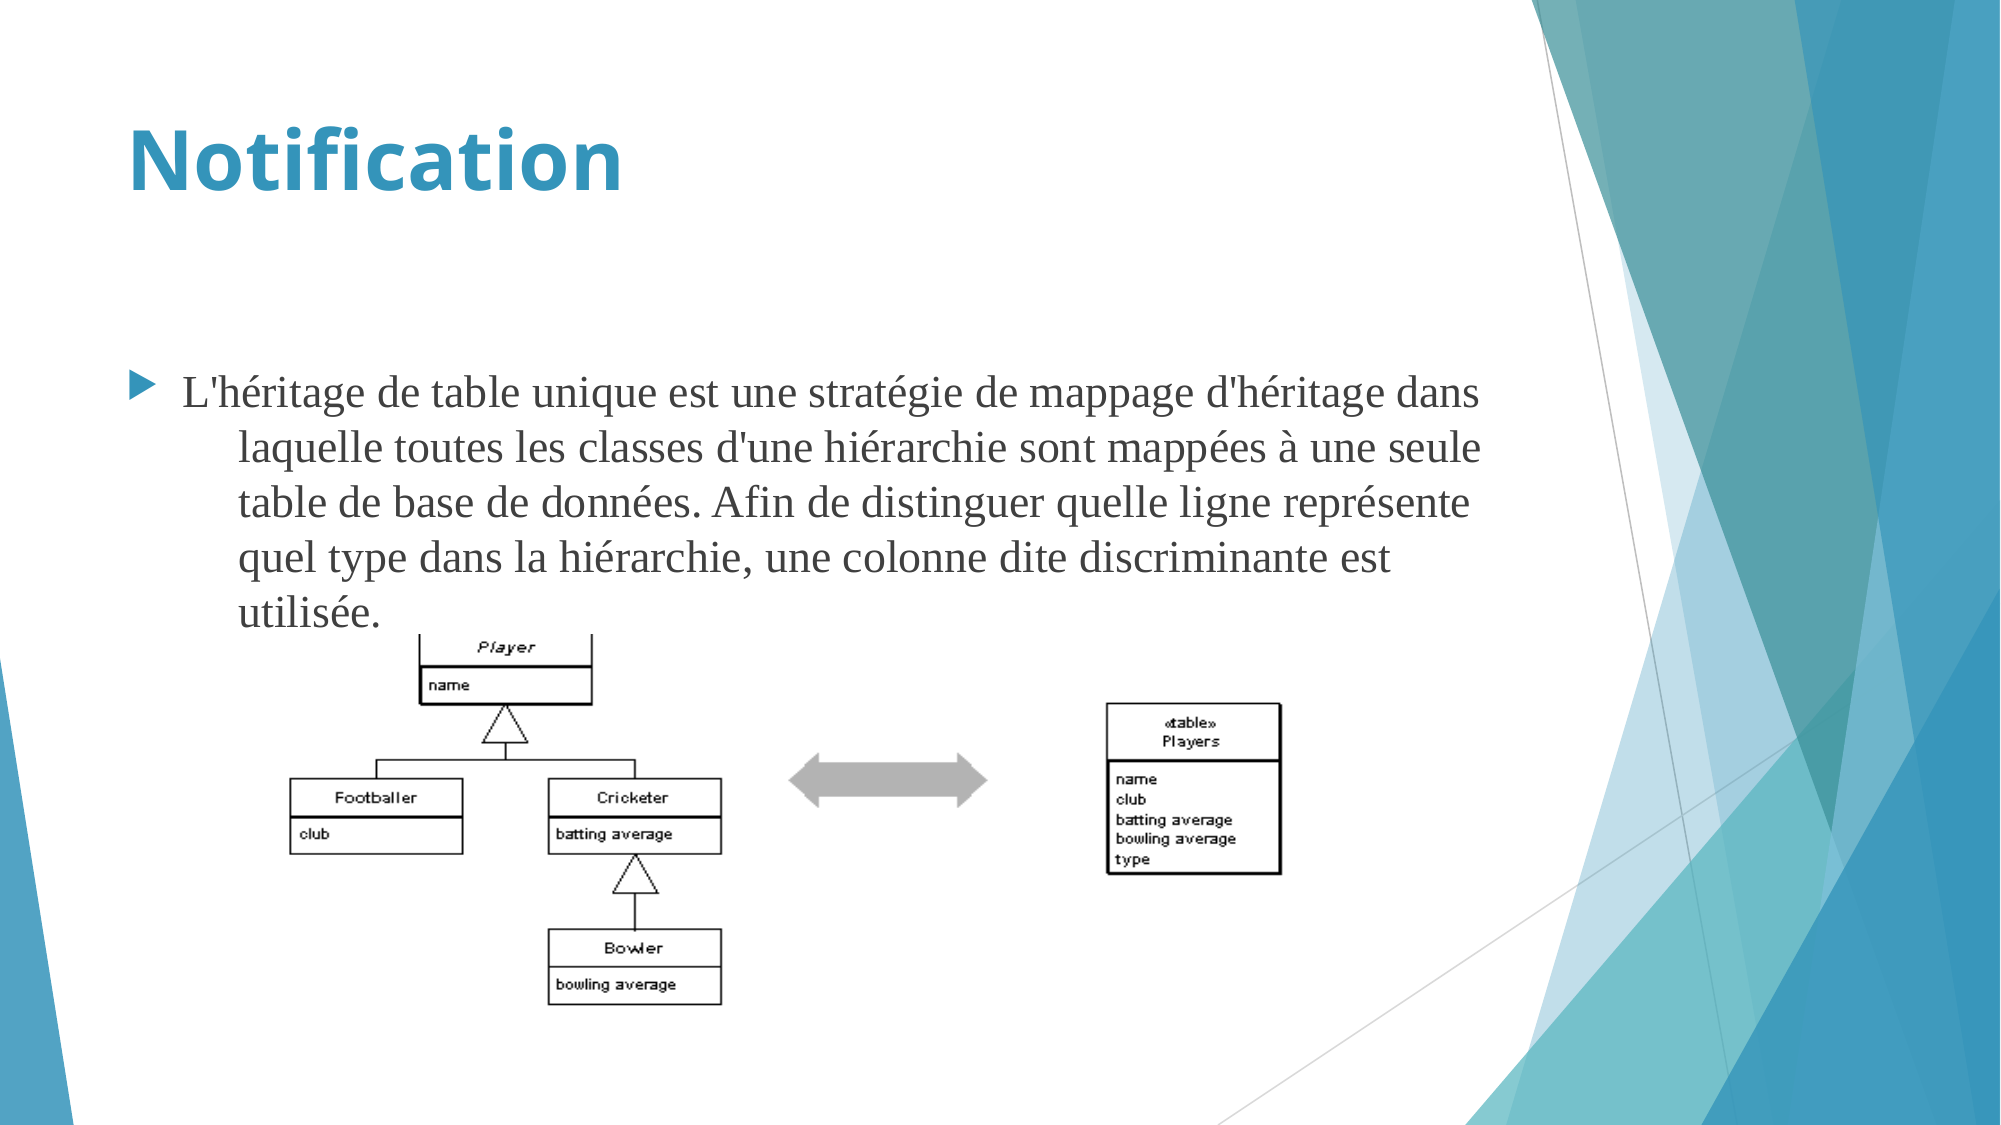

# Notification
L'héritage de table unique est une stratégie de mappage d'héritage dans laquelle toutes les classes d'une hiérarchie sont mappées à une seule table de base de données. Afin de distinguer quelle ligne représente quel type dans la hiérarchie, une colonne dite discriminante est utilisée.